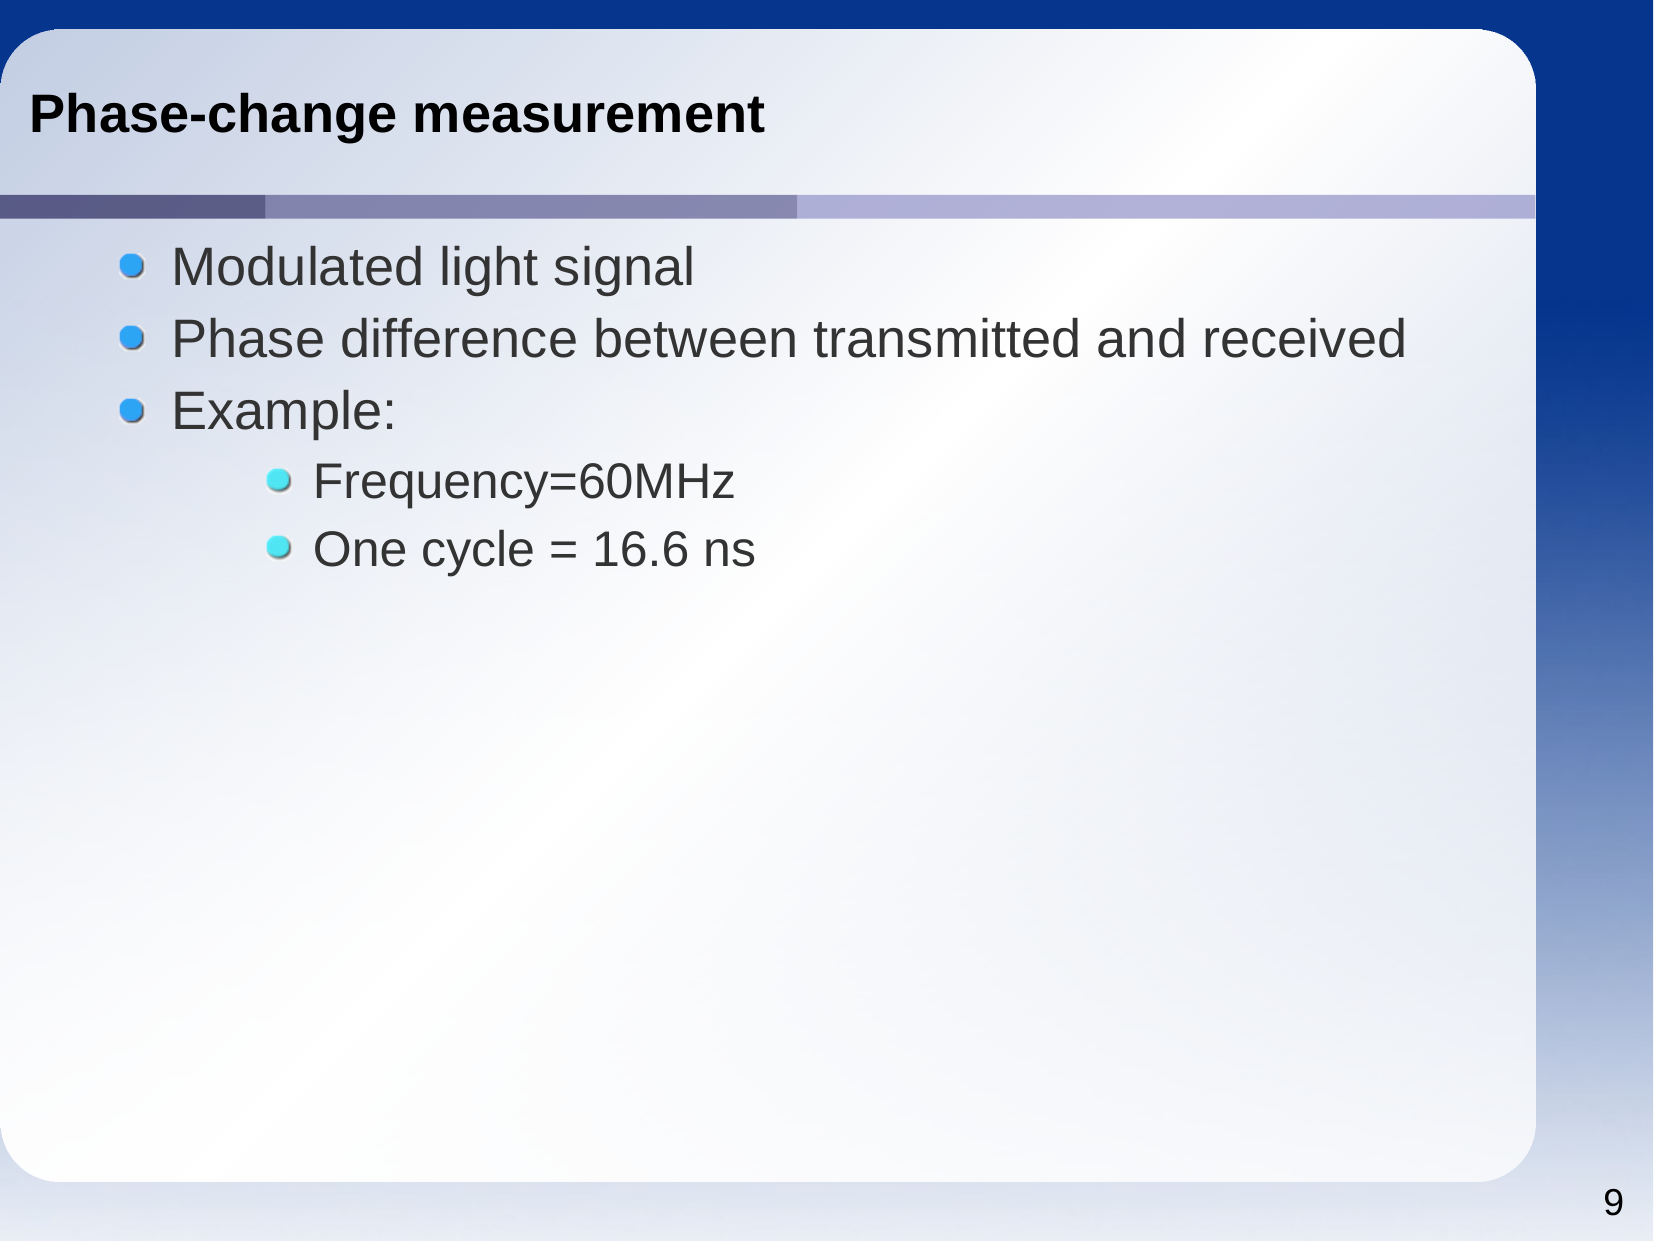

# Phase-change measurement
Modulated light signal
Phase difference between transmitted and received
Example:
Frequency=60MHz
One cycle = 16.6 ns
9